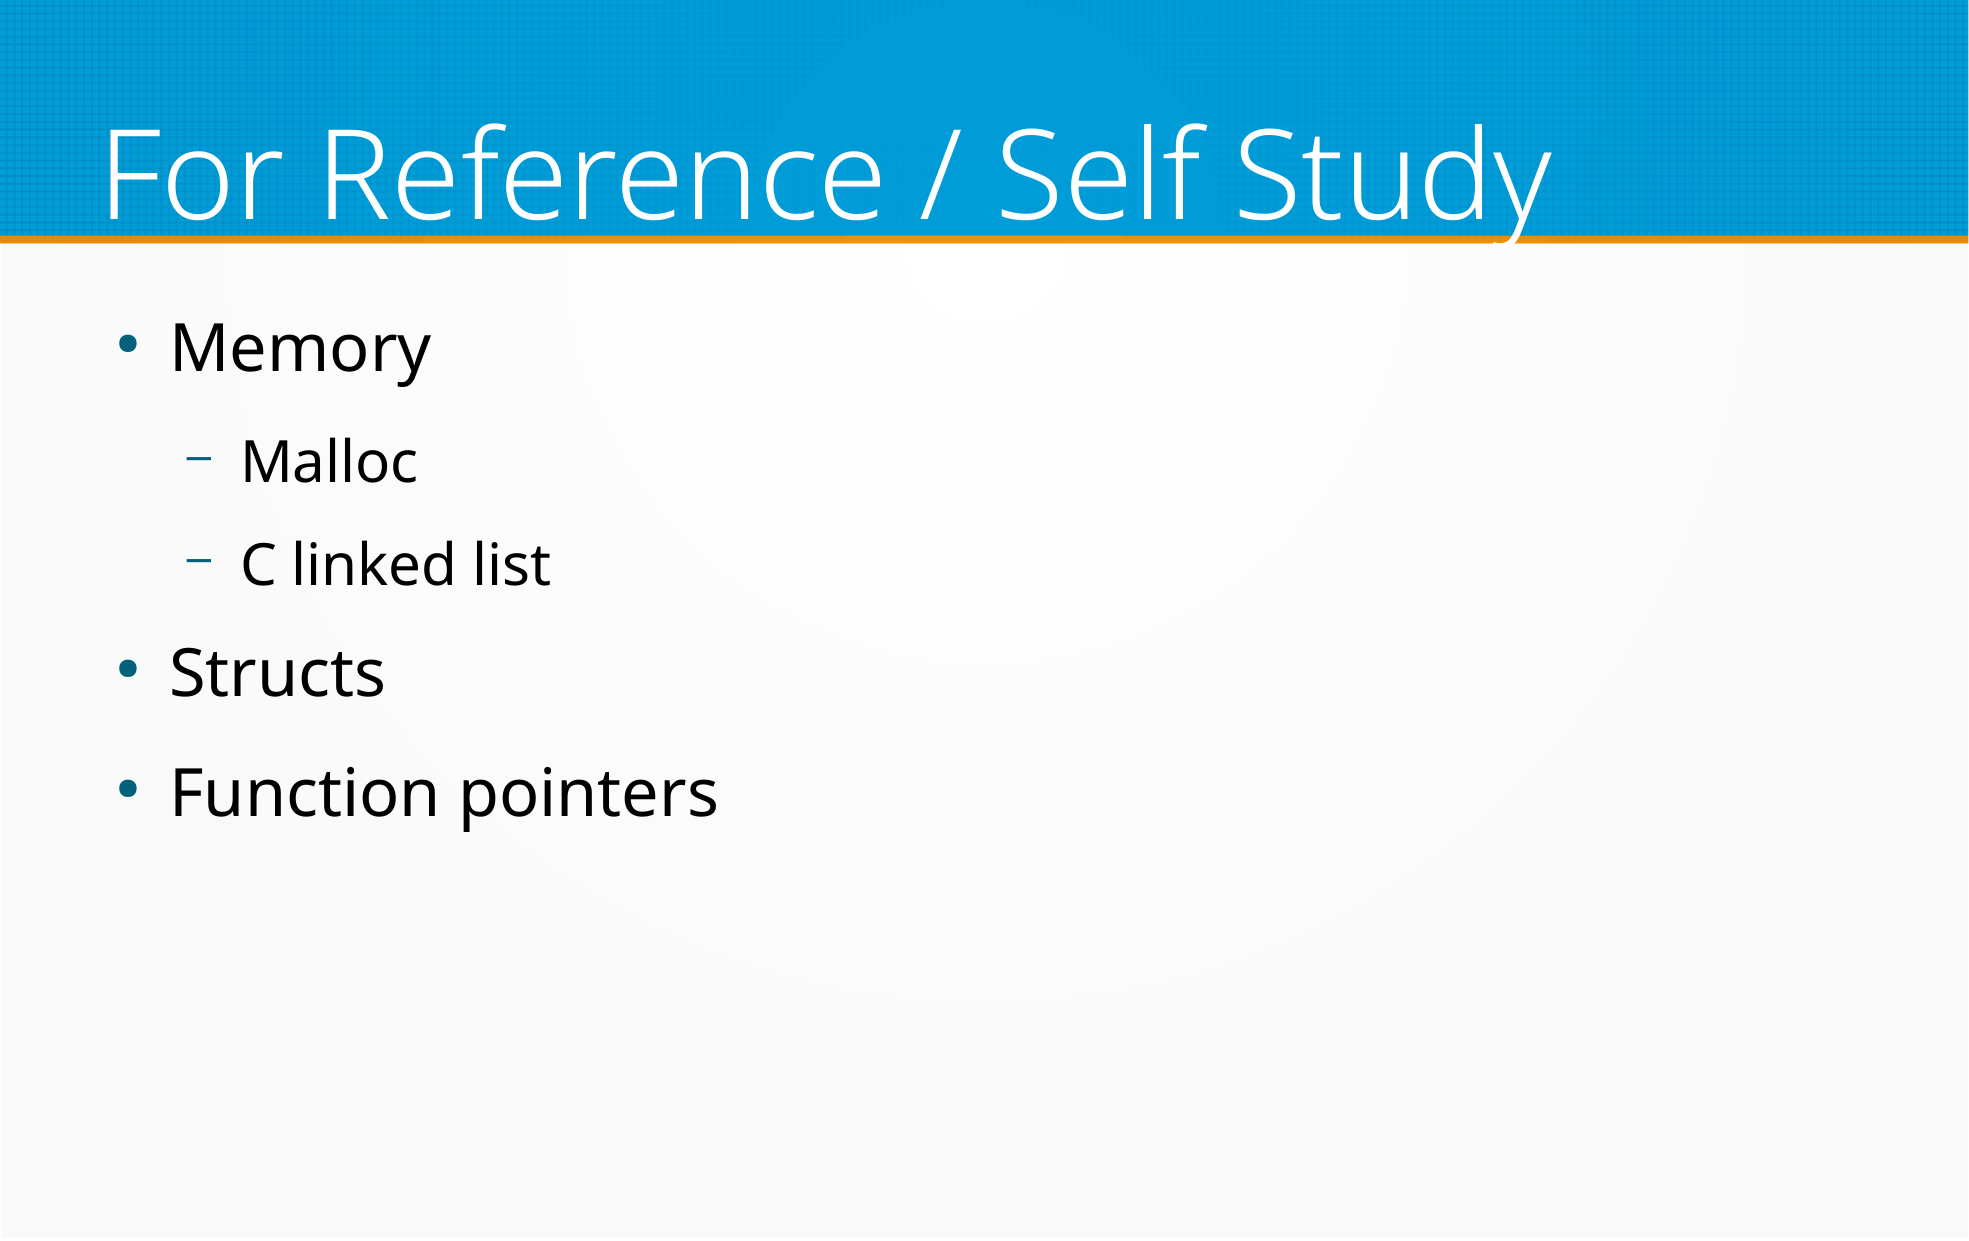

# For Reference / Self Study
Memory
Malloc
C linked list
Structs
Function pointers